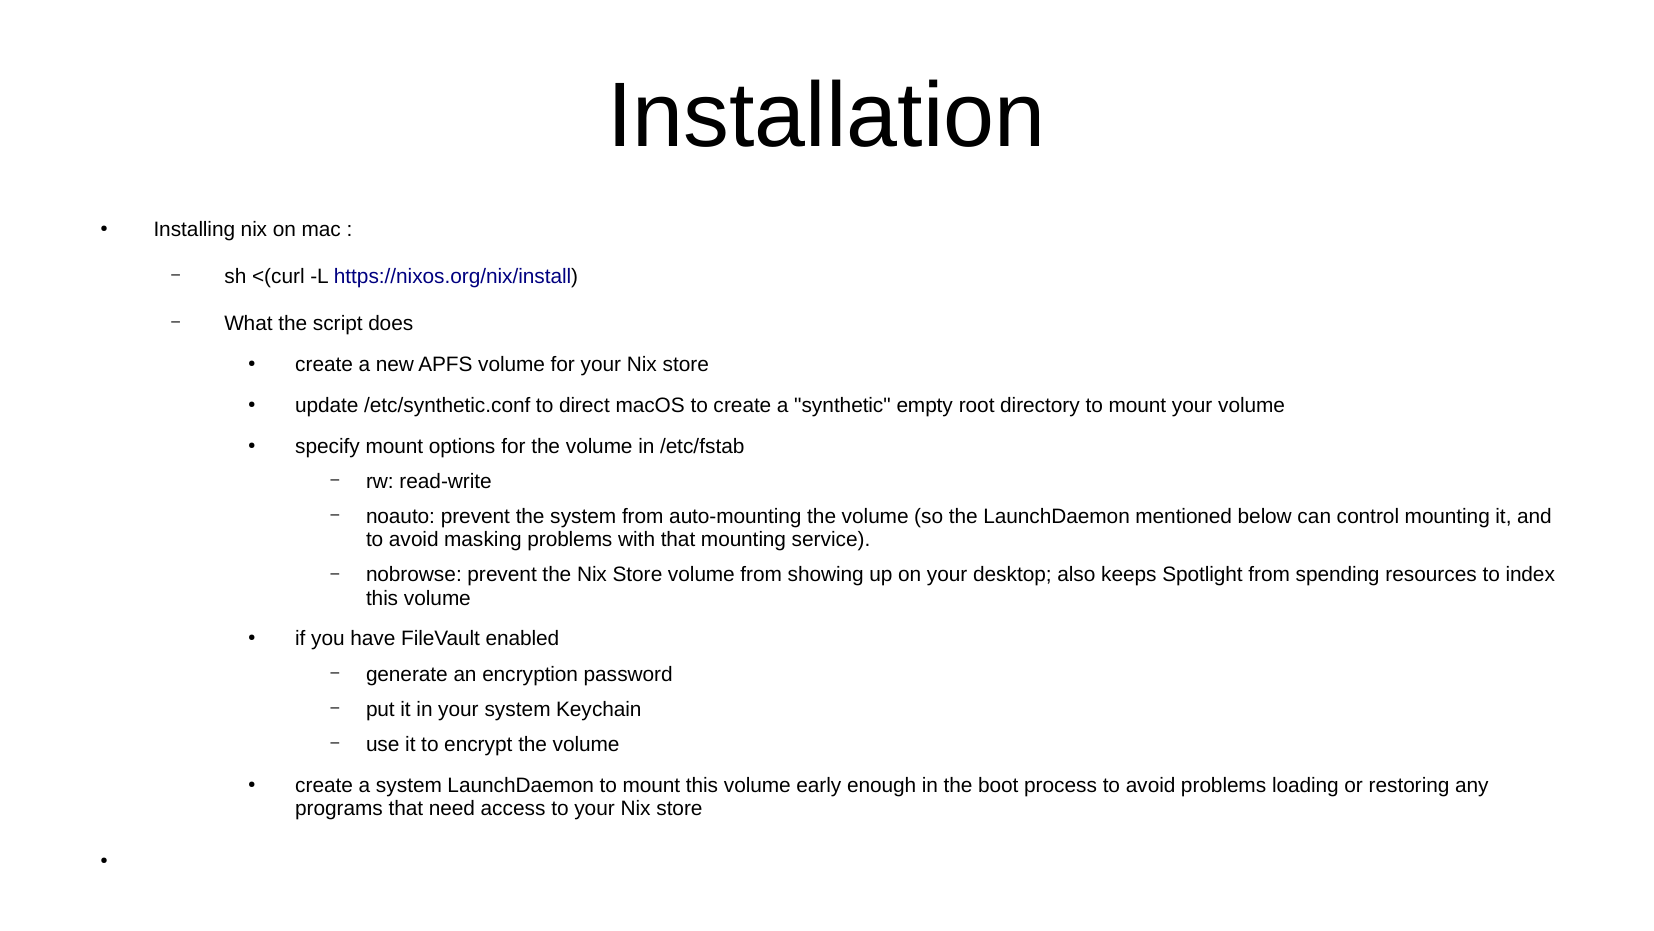

# Installation
Installing nix on mac :
sh <(curl -L https://nixos.org/nix/install)
What the script does
create a new APFS volume for your Nix store
update /etc/synthetic.conf to direct macOS to create a "synthetic" empty root directory to mount your volume
specify mount options for the volume in /etc/fstab
rw: read-write
noauto: prevent the system from auto-mounting the volume (so the LaunchDaemon mentioned below can control mounting it, and to avoid masking problems with that mounting service).
nobrowse: prevent the Nix Store volume from showing up on your desktop; also keeps Spotlight from spending resources to index this volume
if you have FileVault enabled
generate an encryption password
put it in your system Keychain
use it to encrypt the volume
create a system LaunchDaemon to mount this volume early enough in the boot process to avoid problems loading or restoring any programs that need access to your Nix store